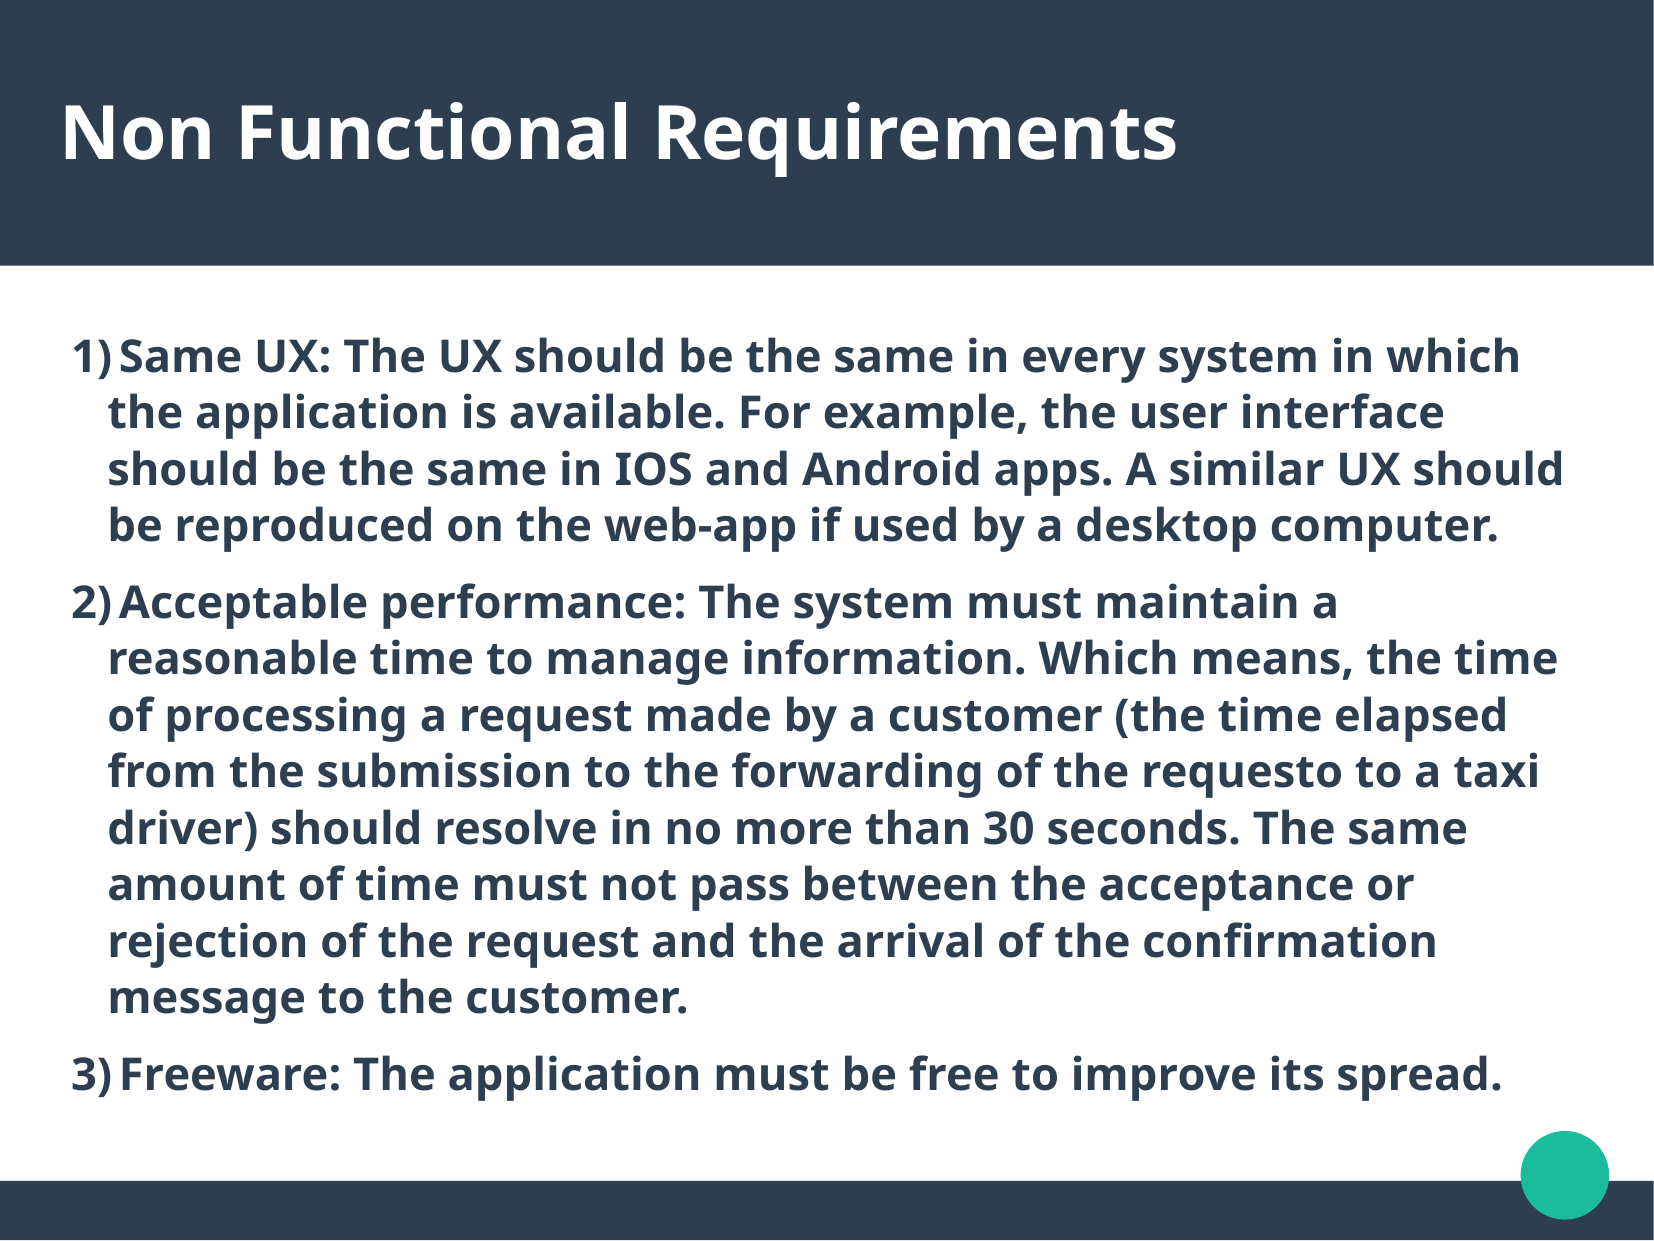

# Non Functional Requirements
 Same UX: The UX should be the same in every system in which the application is available. For example, the user interface should be the same in IOS and Android apps. A similar UX should be reproduced on the web-app if used by a desktop computer.
 Acceptable performance: The system must maintain a reasonable time to manage information. Which means, the time of processing a request made by a customer (the time elapsed from the submission to the forwarding of the requesto to a taxi driver) should resolve in no more than 30 seconds. The same amount of time must not pass between the acceptance or rejection of the request and the arrival of the confirmation message to the customer.
 Freeware: The application must be free to improve its spread.